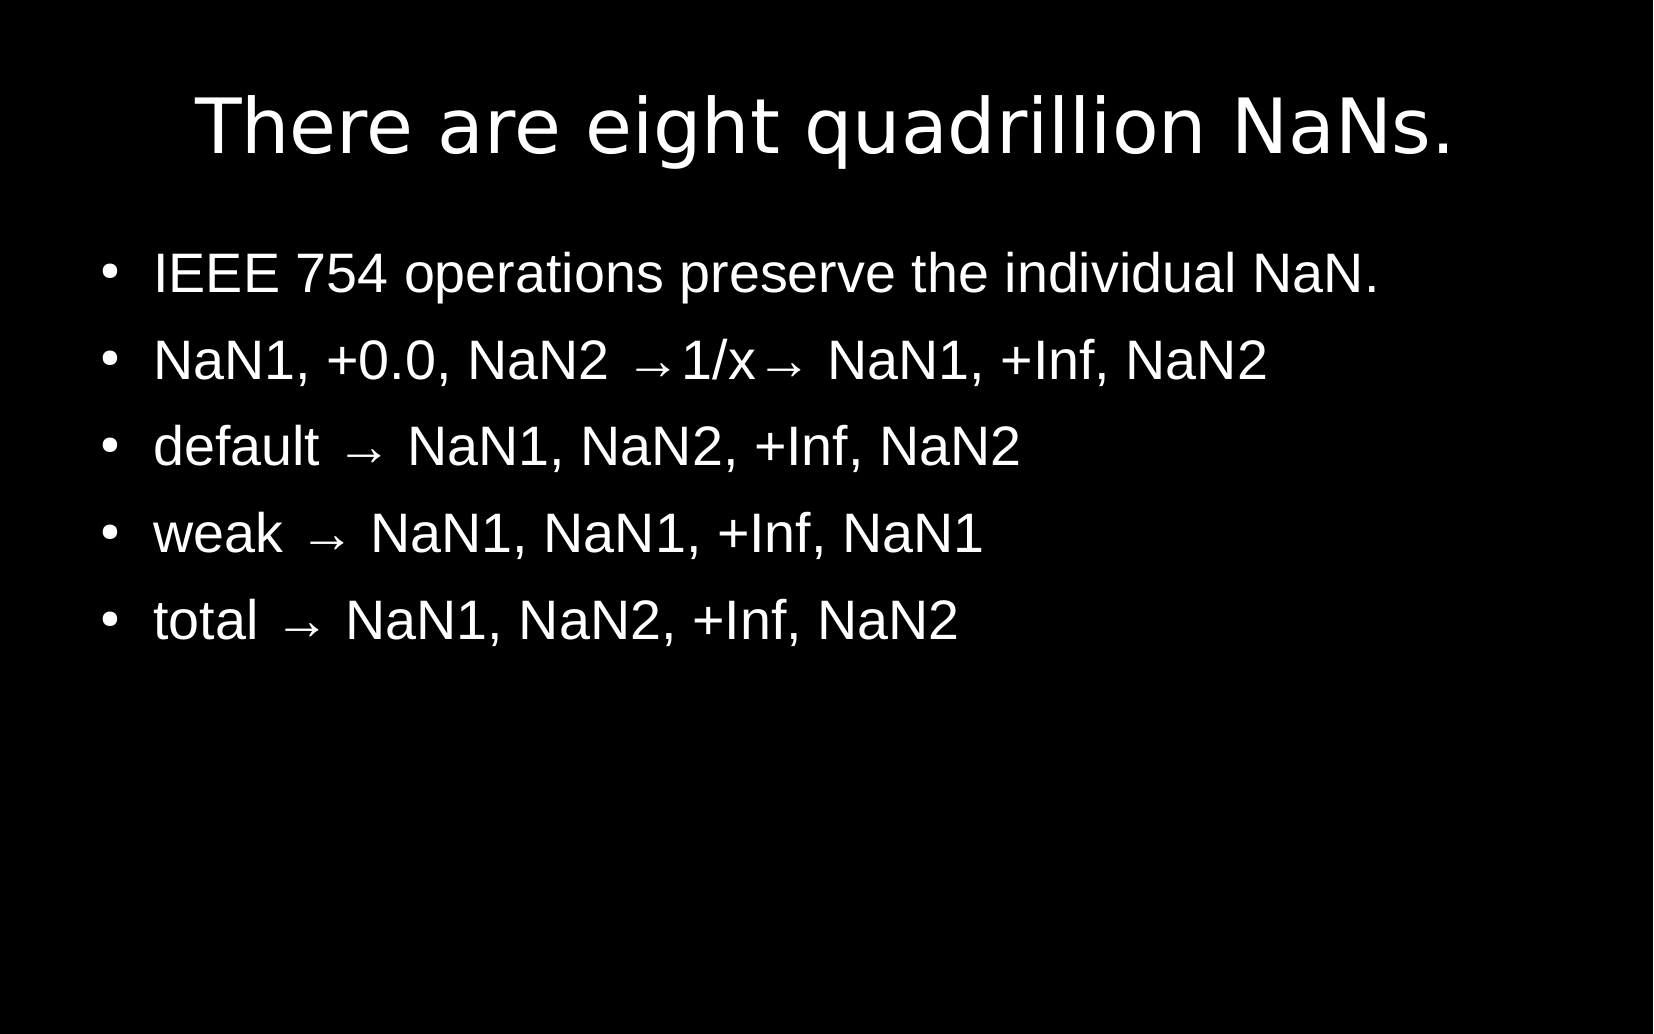

# There are eight quadrillion NaNs.
IEEE 754 operations preserve the individual NaN.
NaN1, +0.0, NaN2 →1/x→ NaN1, +Inf, NaN2
default → NaN1, NaN2, +Inf, NaN2
weak → NaN1, NaN1, +Inf, NaN1
total → NaN1, NaN2, +Inf, NaN2